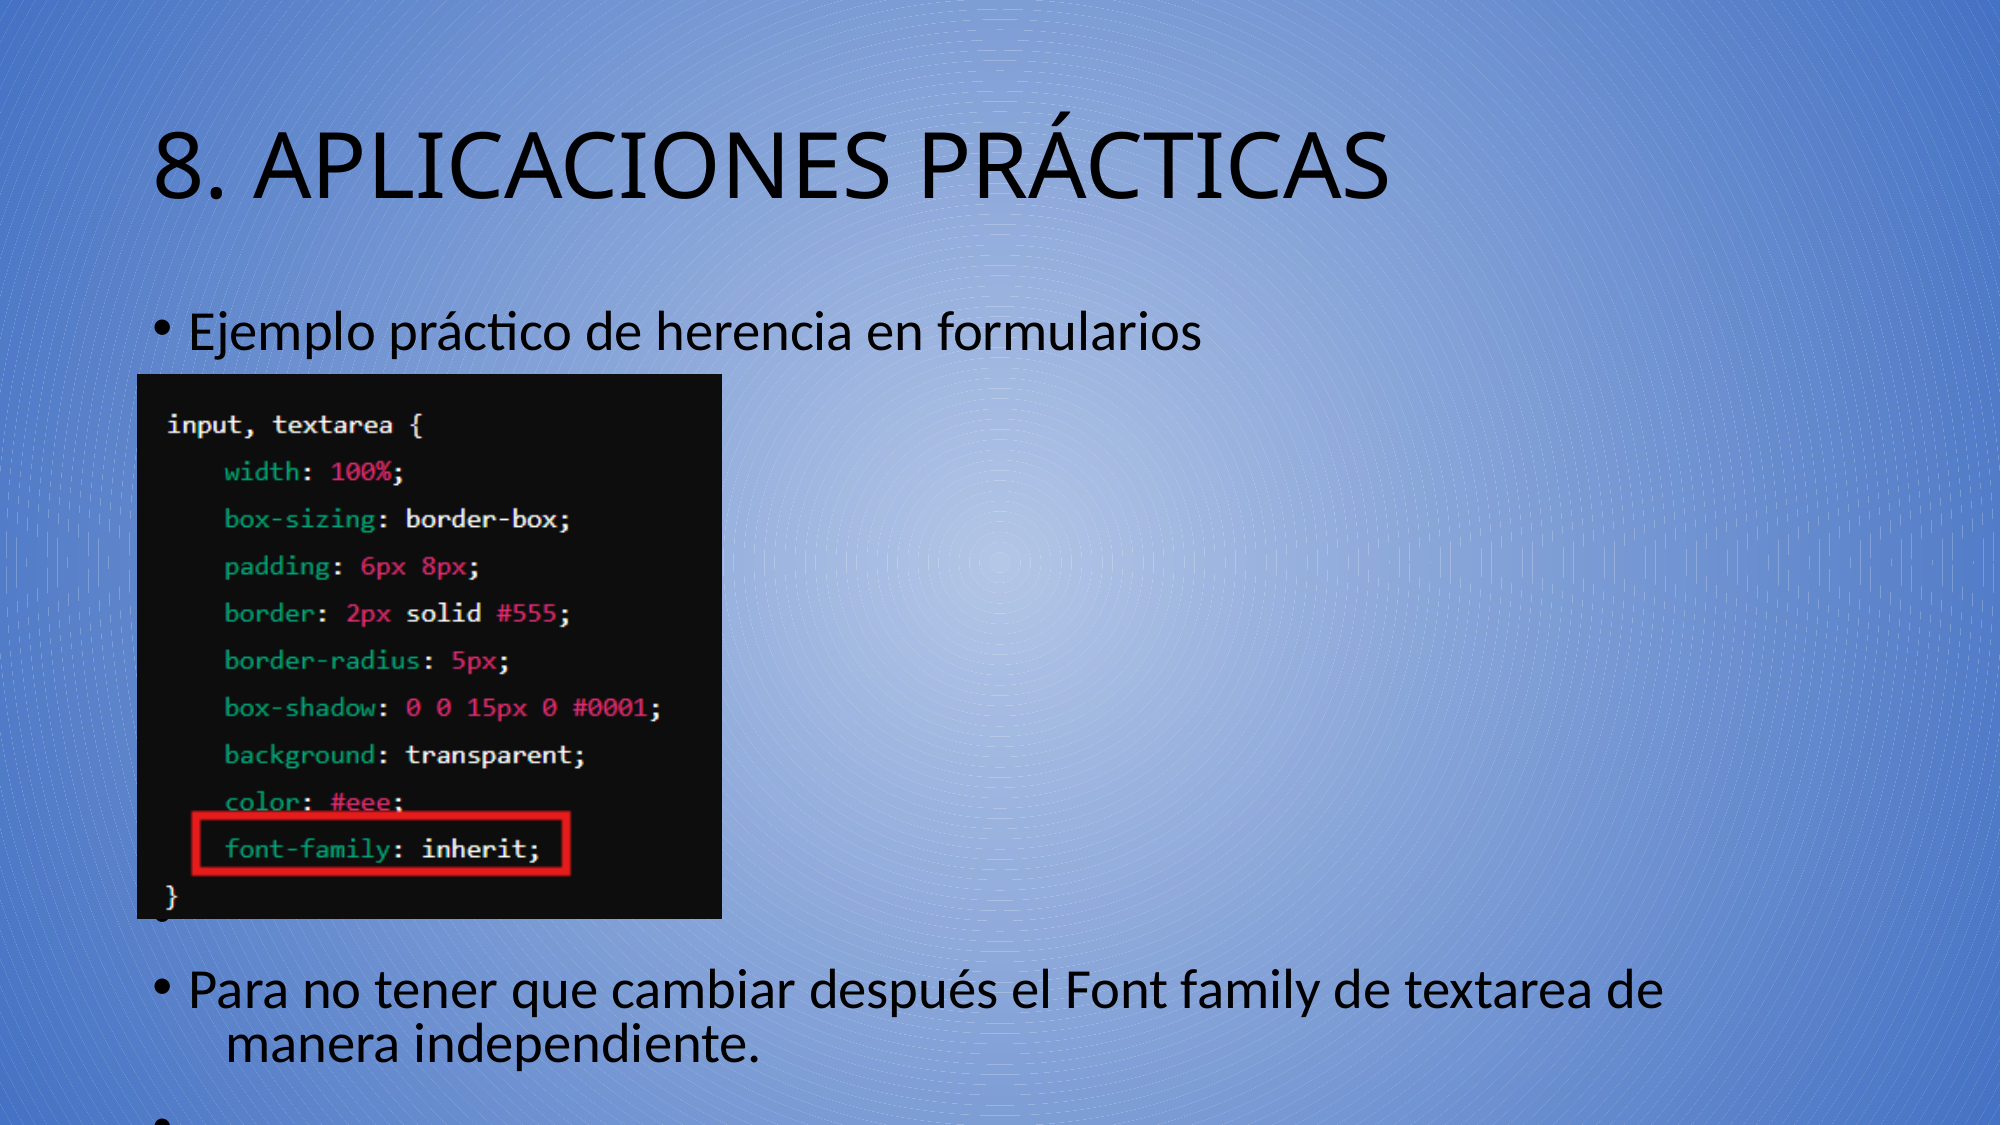

# 8. APLICACIONES PRÁCTICAS
Ejemplo práctico de herencia en formularios
Para no tener que cambiar después el Font family de textarea de manera independiente.